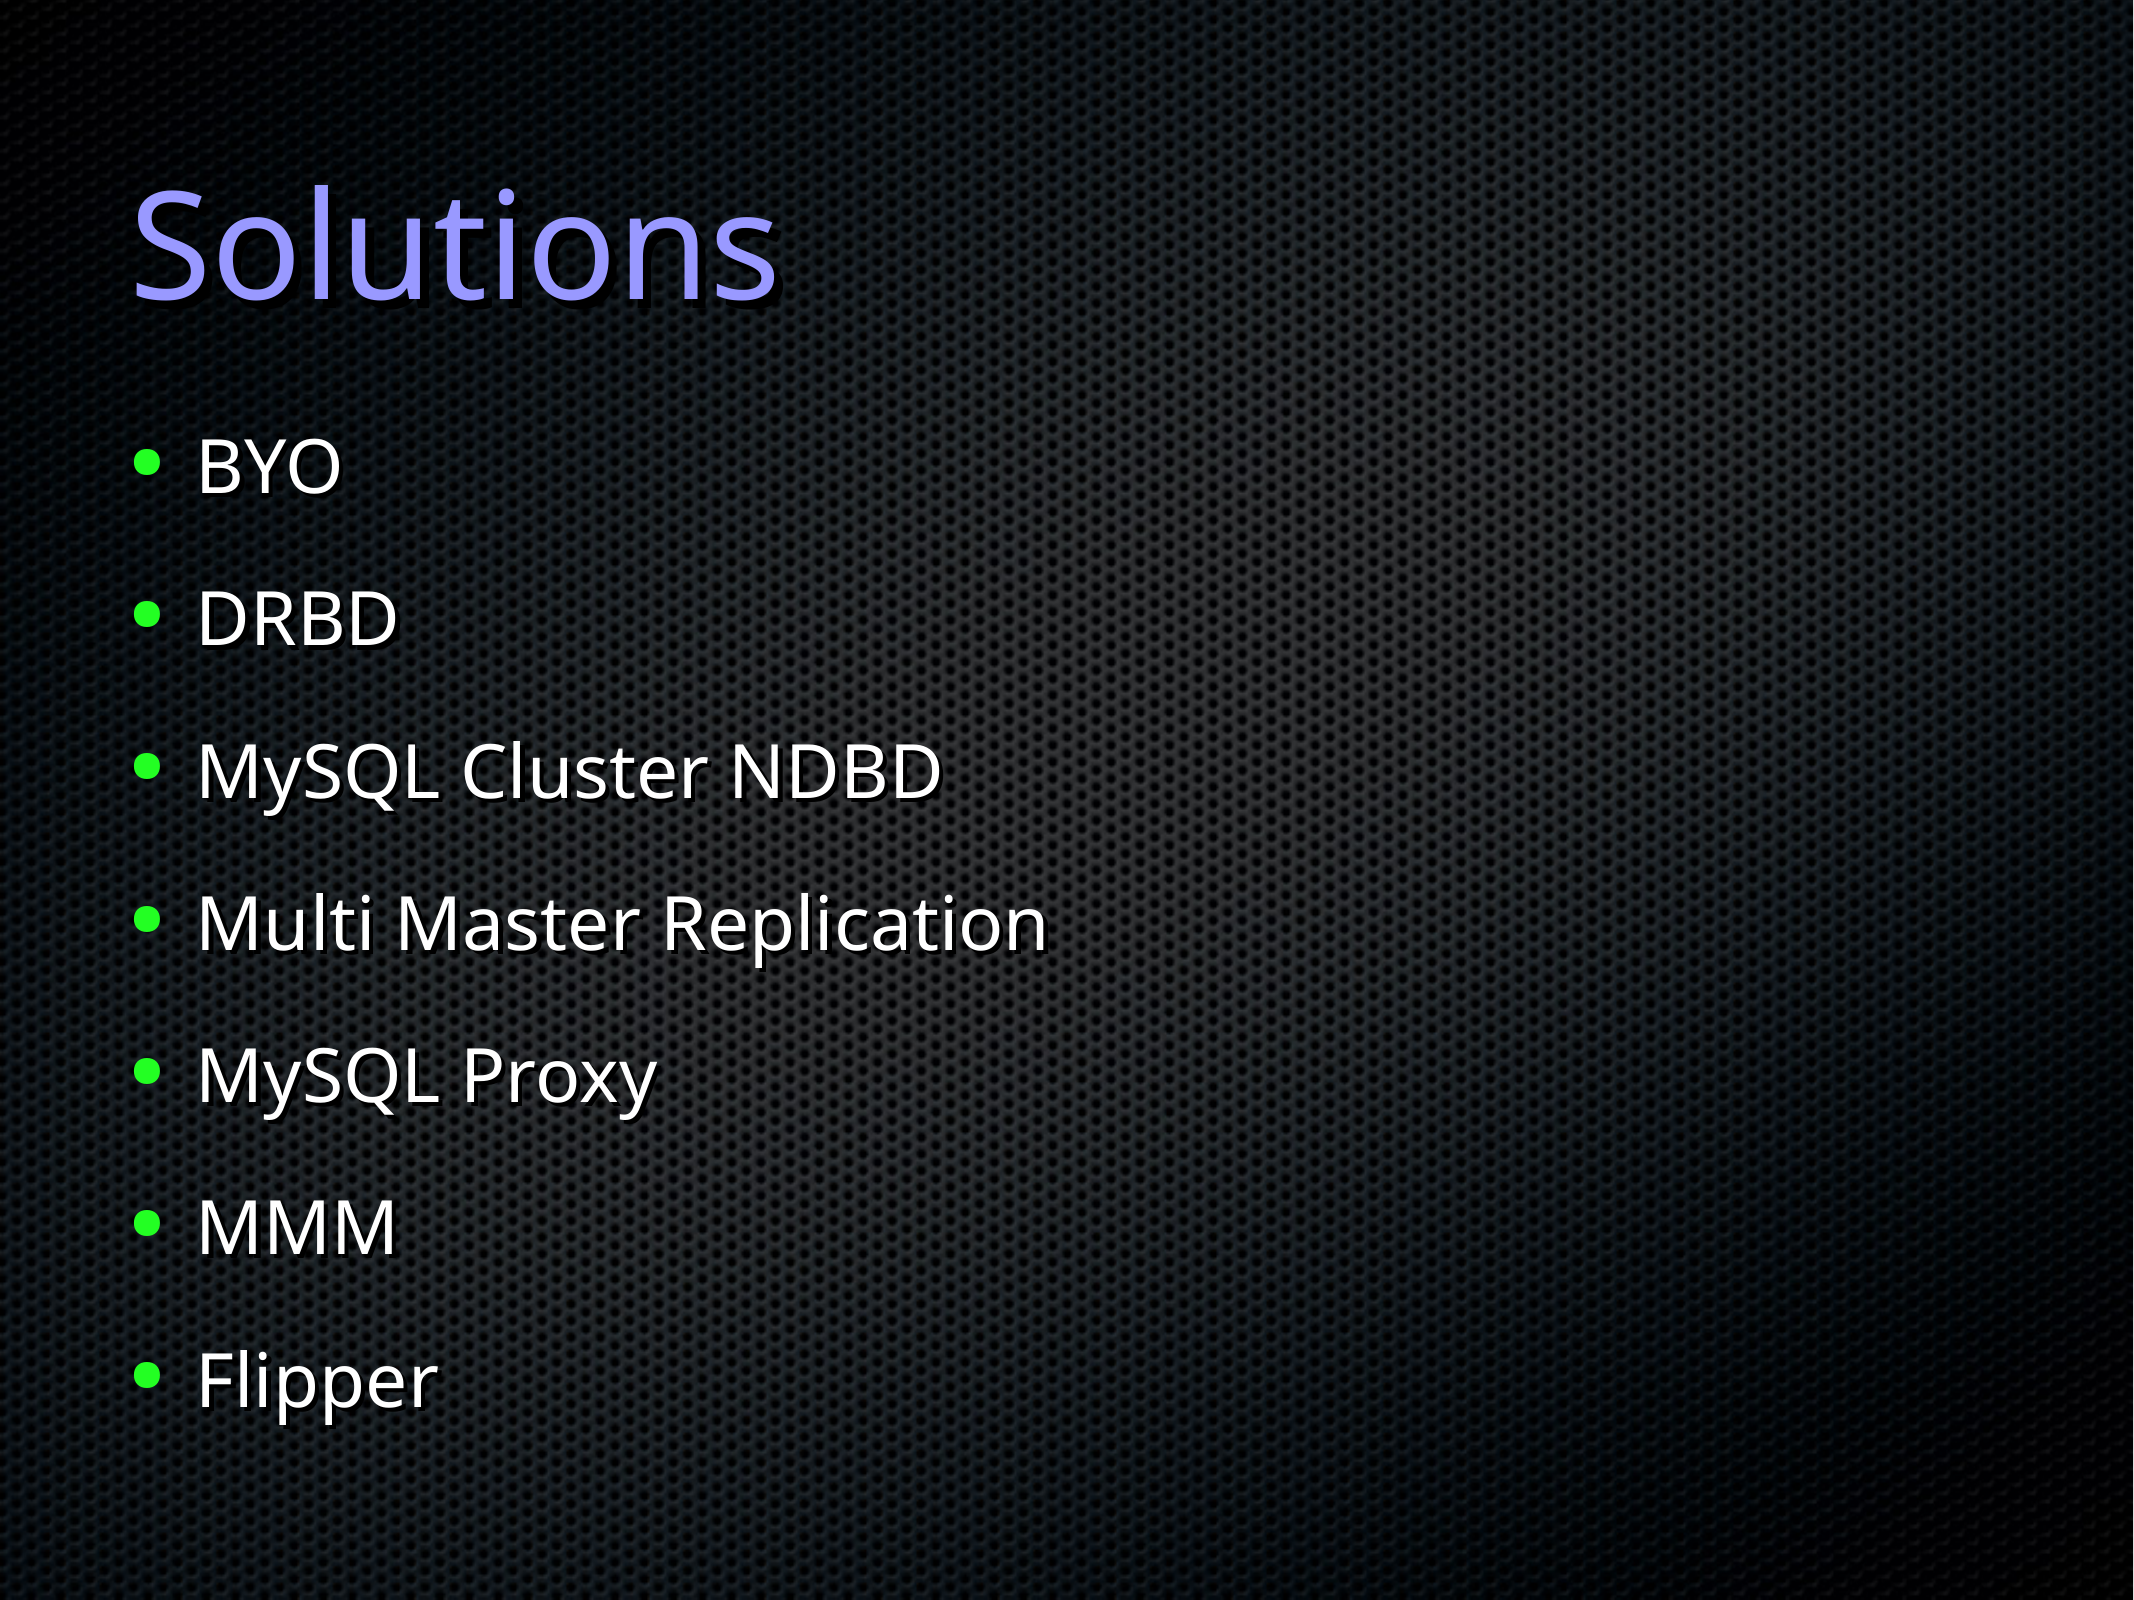

# Solutions
BYO
DRBD
MySQL Cluster NDBD
Multi Master Replication
MySQL Proxy
MMM
Flipper